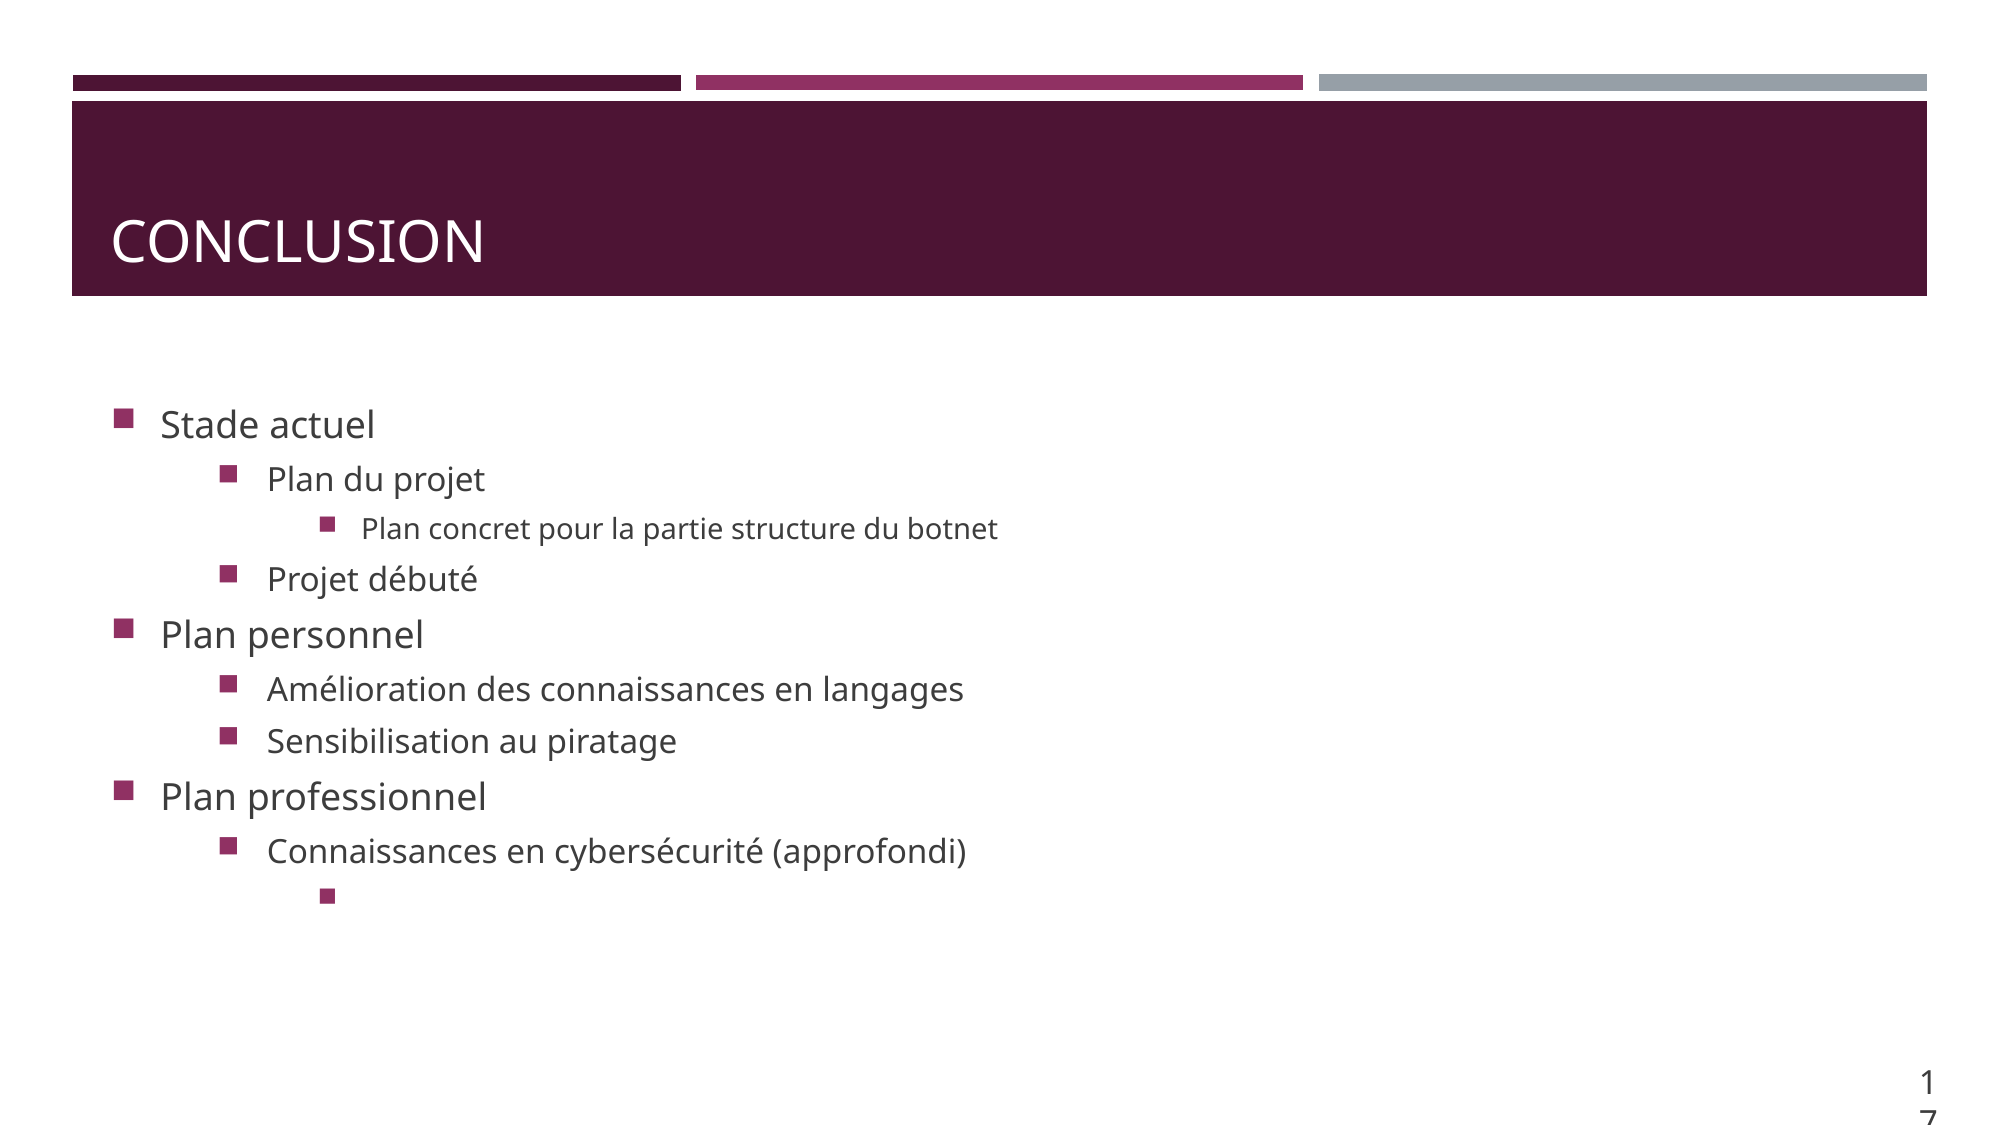

# conclusion
Stade actuel
Plan du projet
Plan concret pour la partie structure du botnet
Projet débuté
Plan personnel
Amélioration des connaissances en langages
Sensibilisation au piratage
Plan professionnel
Connaissances en cybersécurité (approfondi)
17